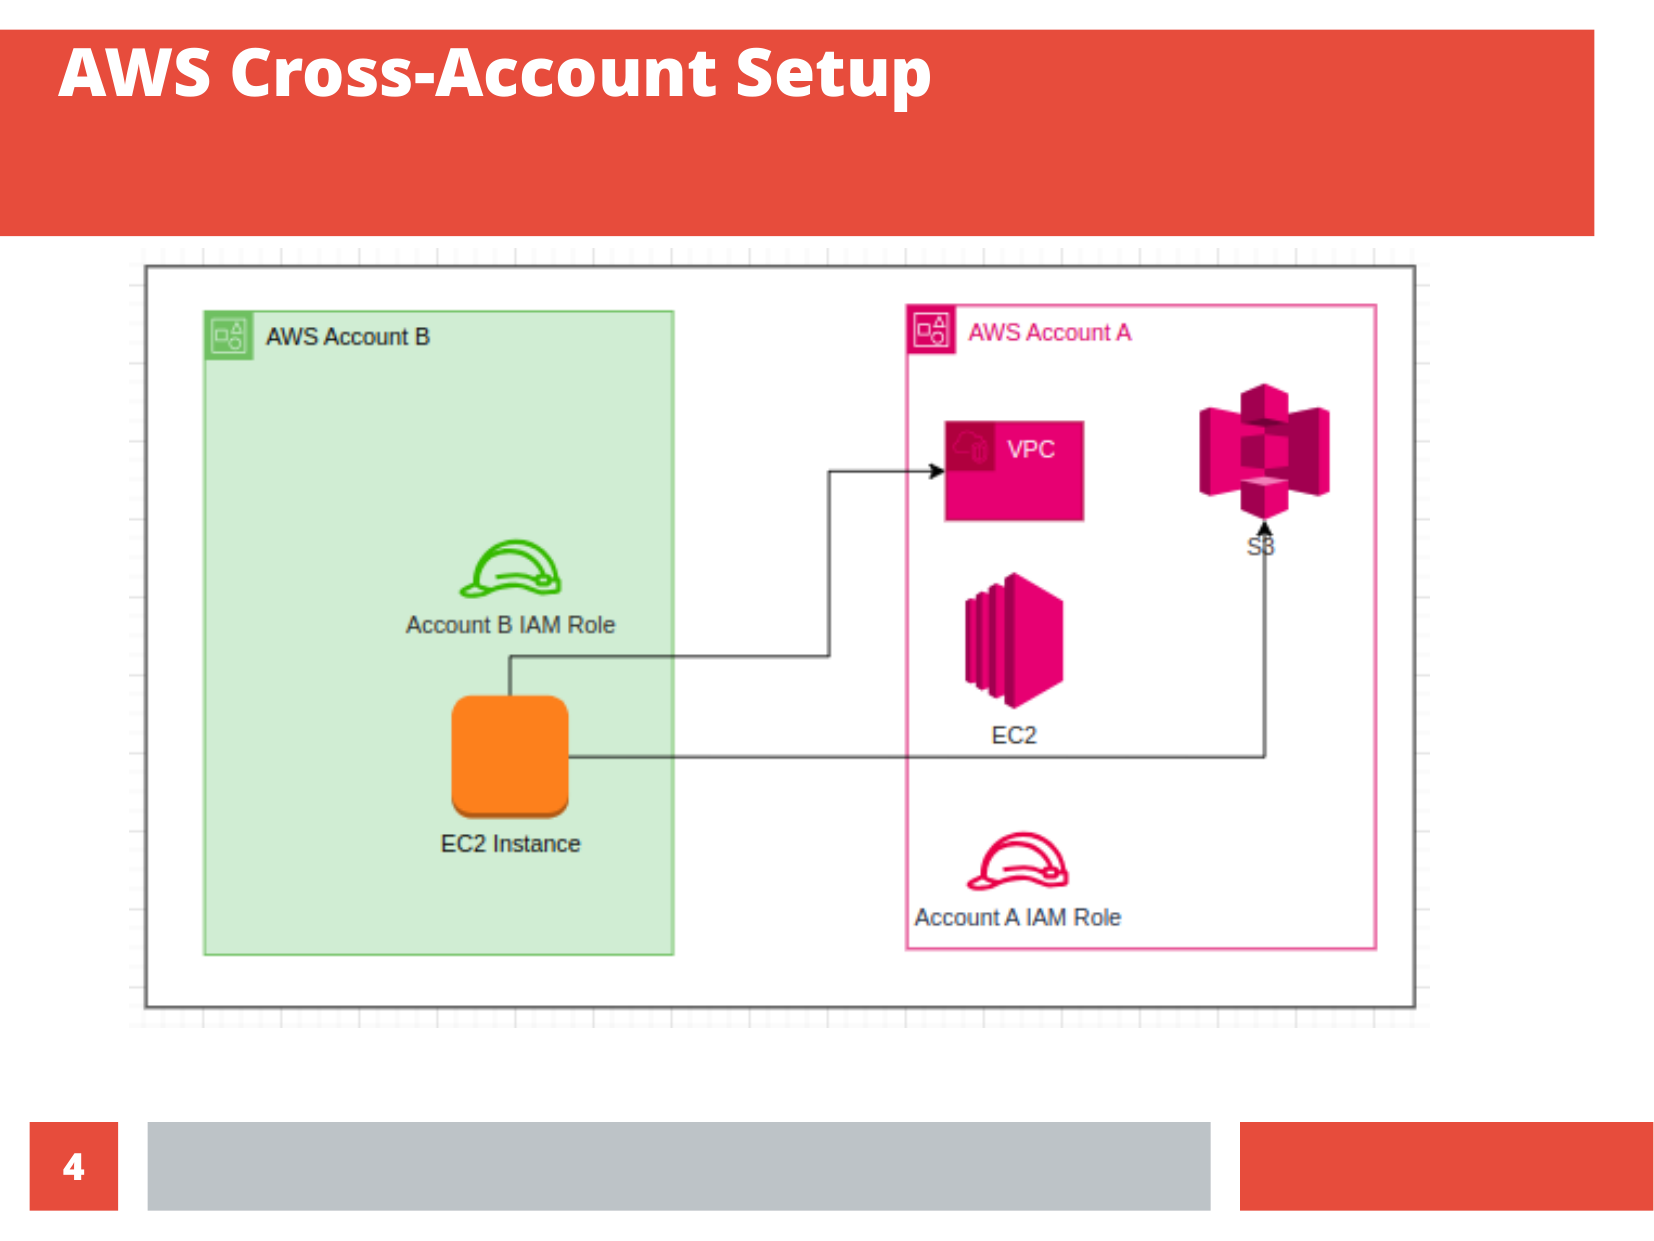

# AWS Cross-Account Setup AWS Cross-Account Setup
4